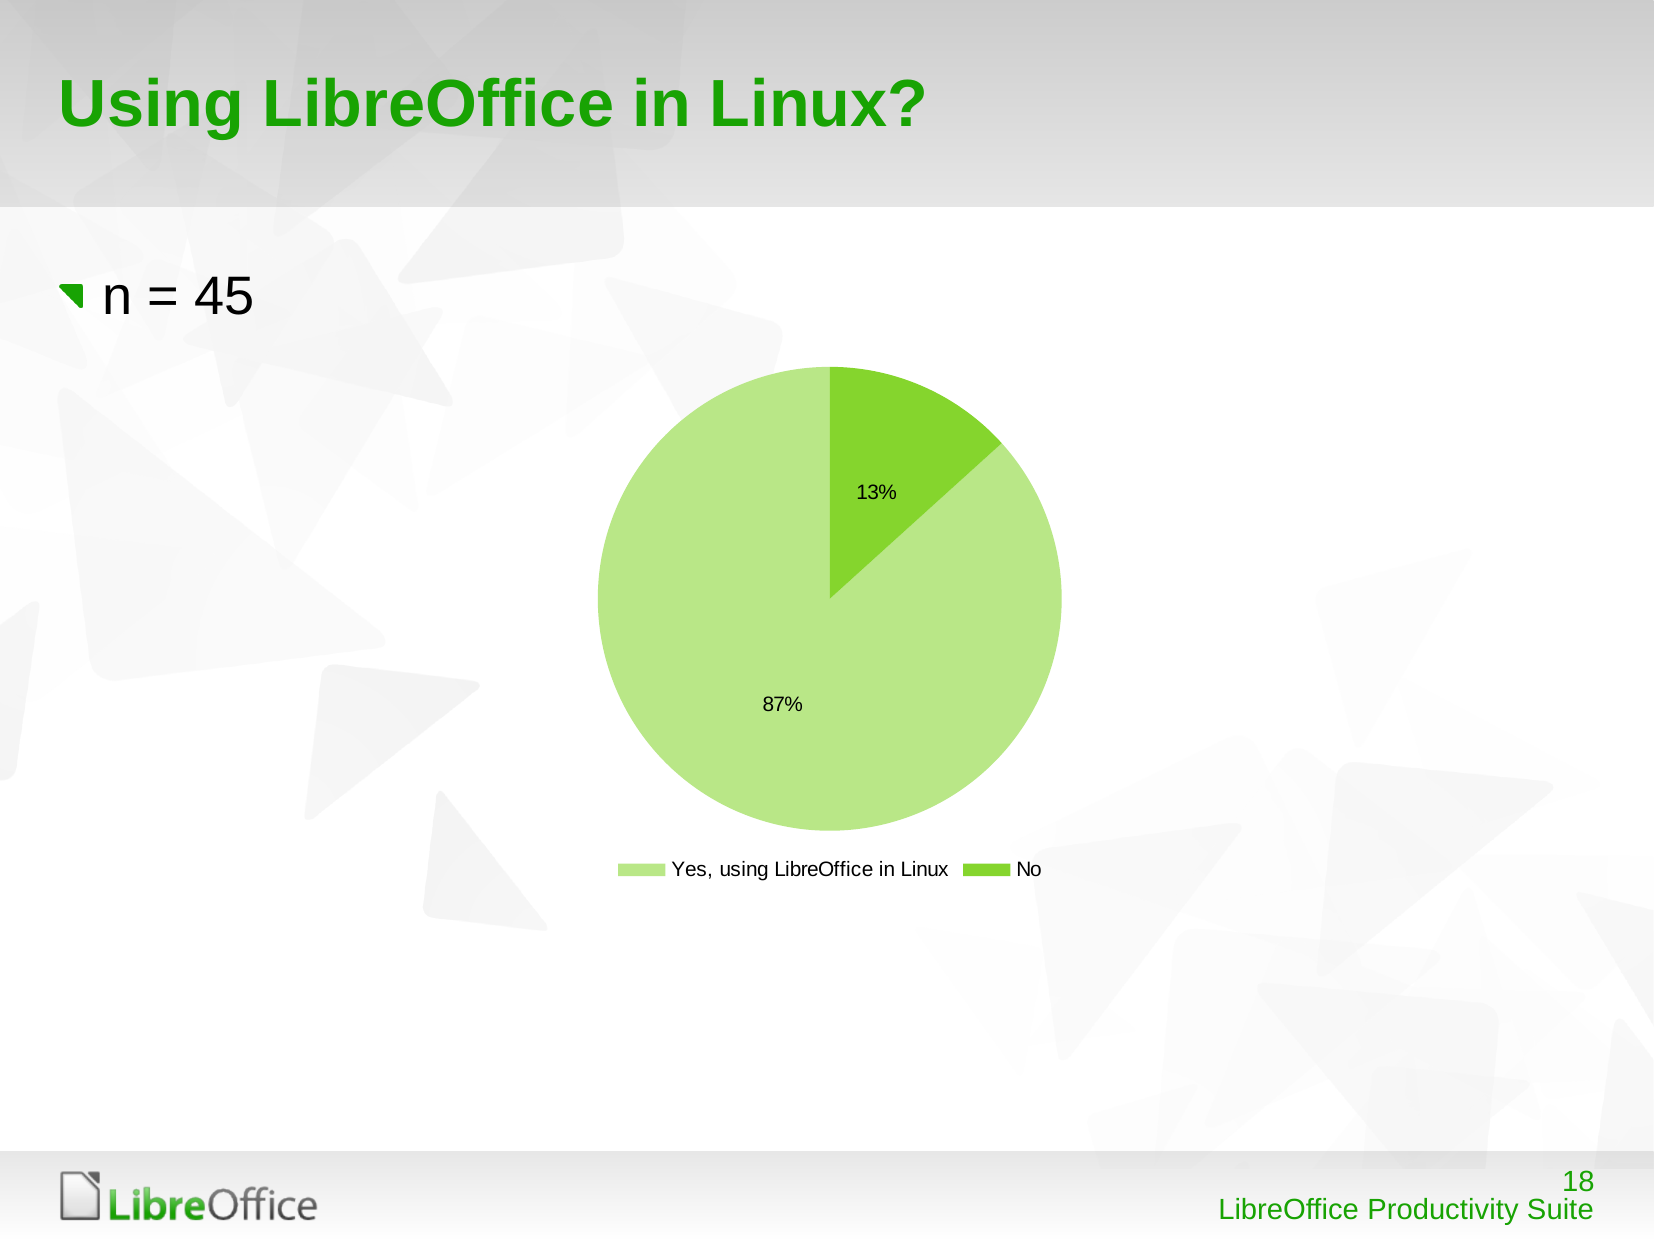

# Using LibreOffice in Linux?
n = 45
### Chart
| Category | Column 1 |
|---|---|
| Yes, using LibreOffice in Linux | 86.7 |
| No | 13.3 |18
LibreOffice Productivity Suite